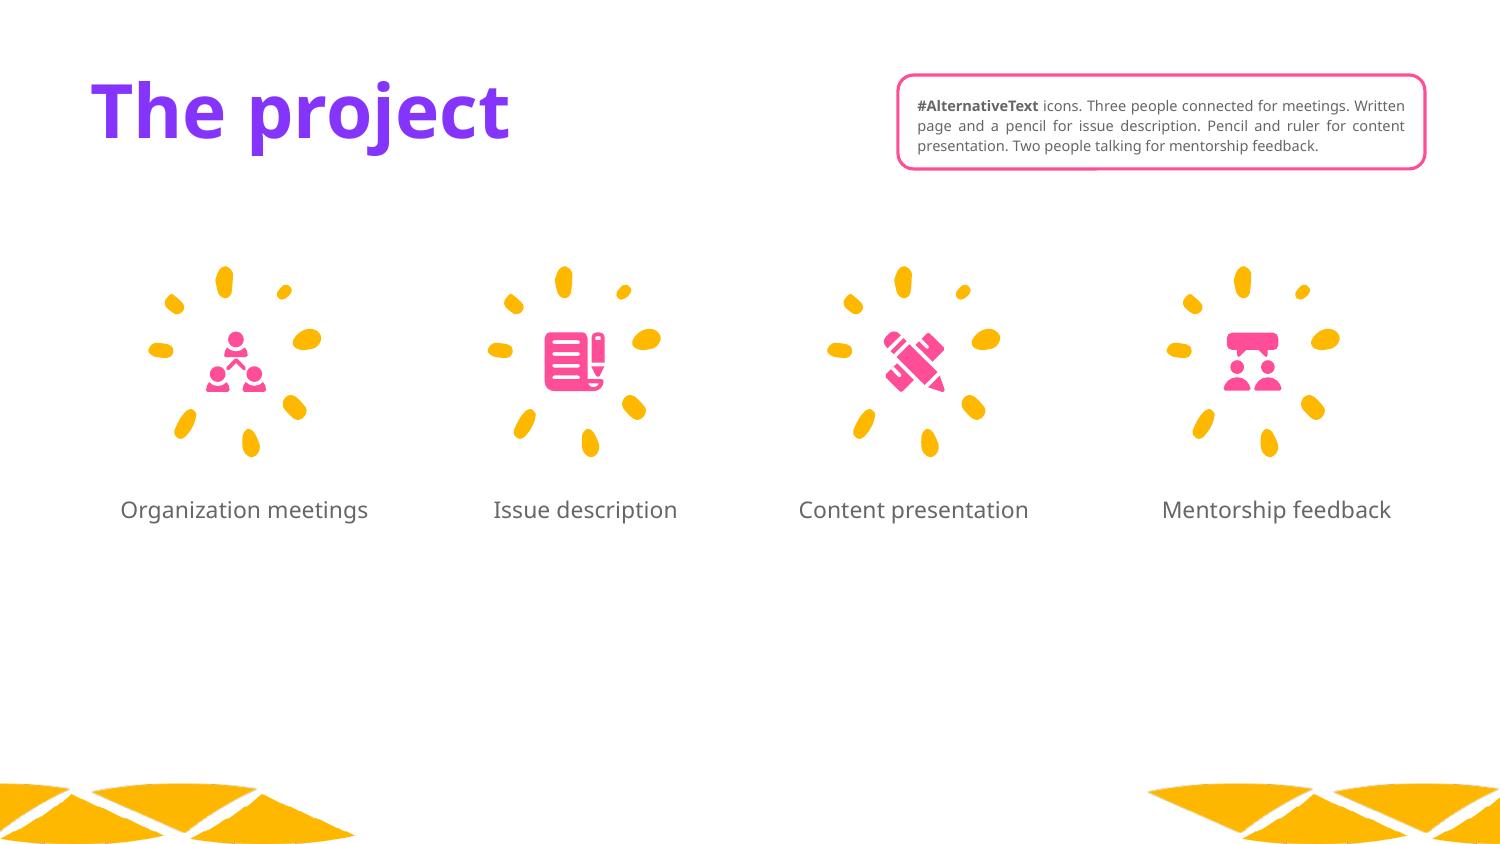

# The project
#AlternativeText icons. Three people connected for meetings. Written page and a pencil for issue description. Pencil and ruler for content presentation. Two people talking for mentorship feedback.
Organization meetings
Issue description
Content presentation
Mentorship feedback